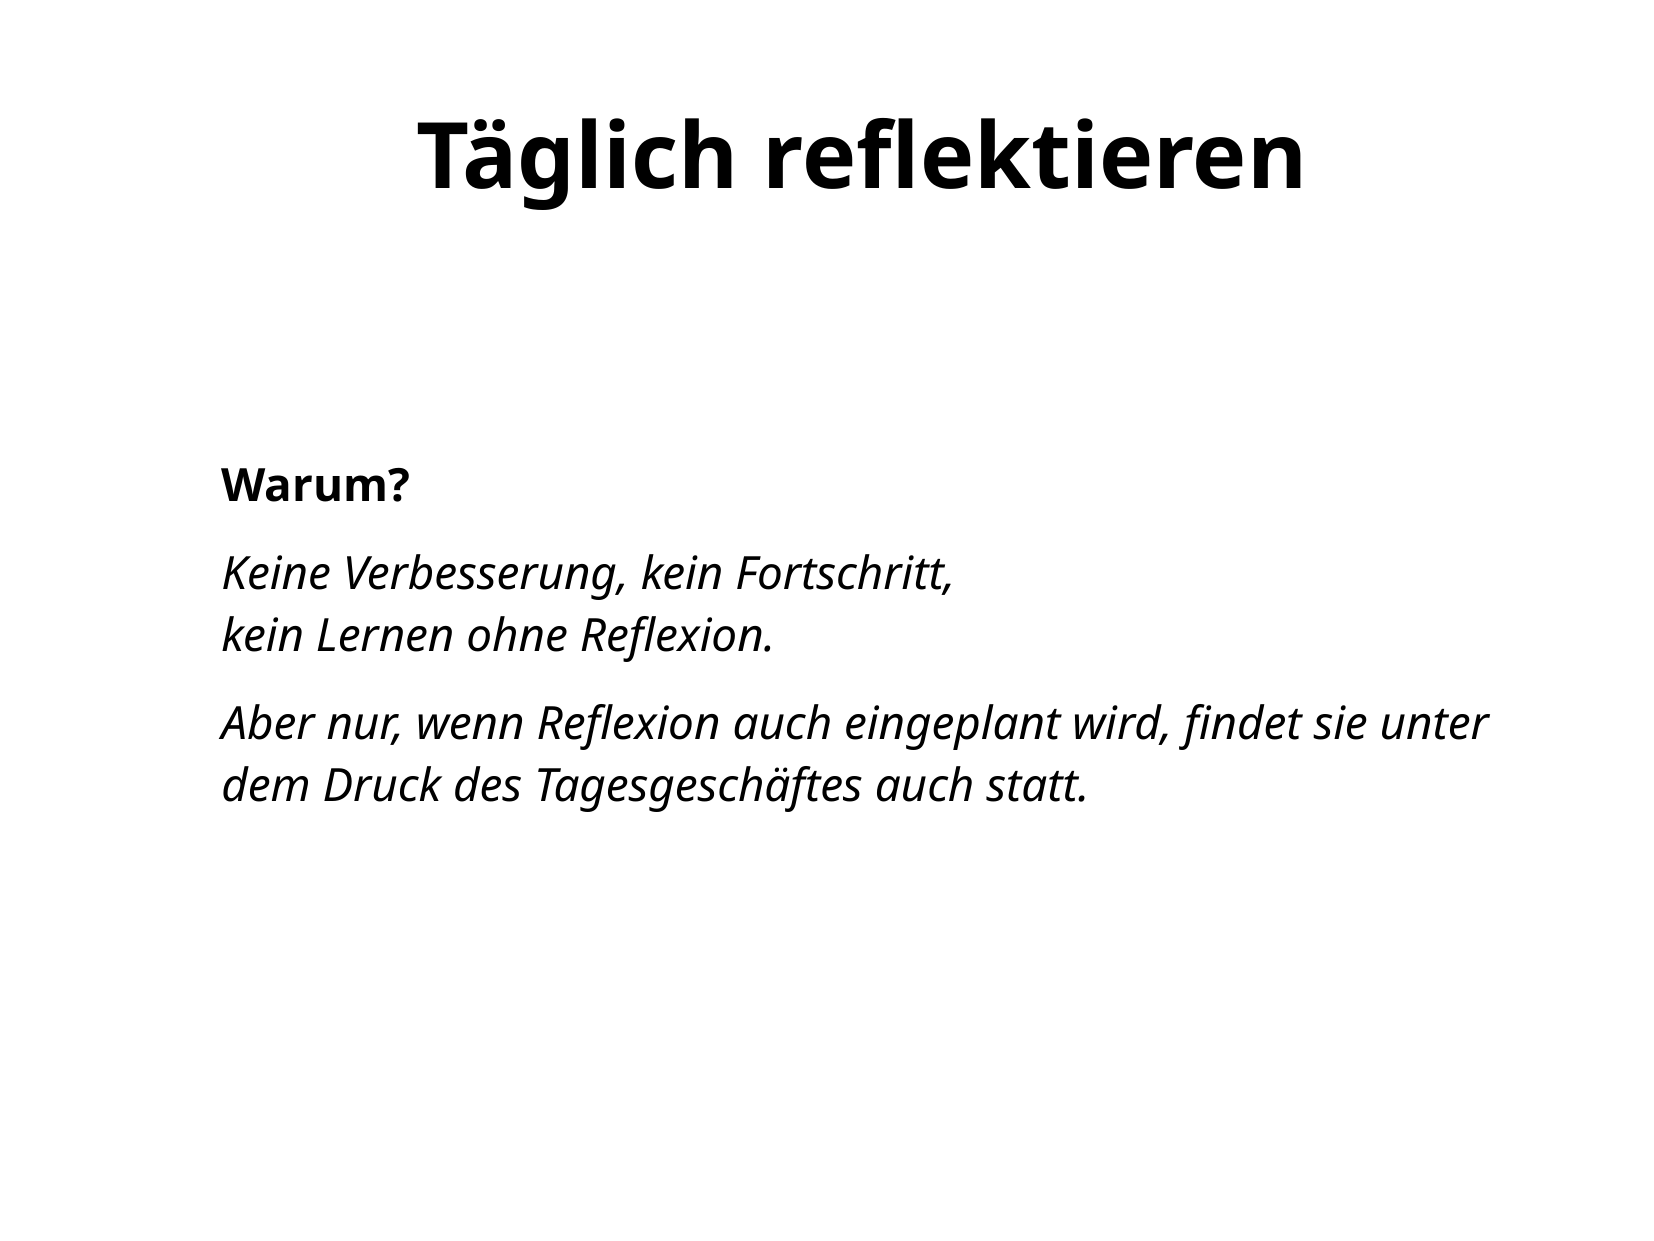

# Täglich reflektieren
Warum?
Keine Verbesserung, kein Fortschritt,
kein Lernen ohne Reflexion.
Aber nur, wenn Reflexion auch eingeplant wird, findet sie unter dem Druck des Tagesgeschäftes auch statt.